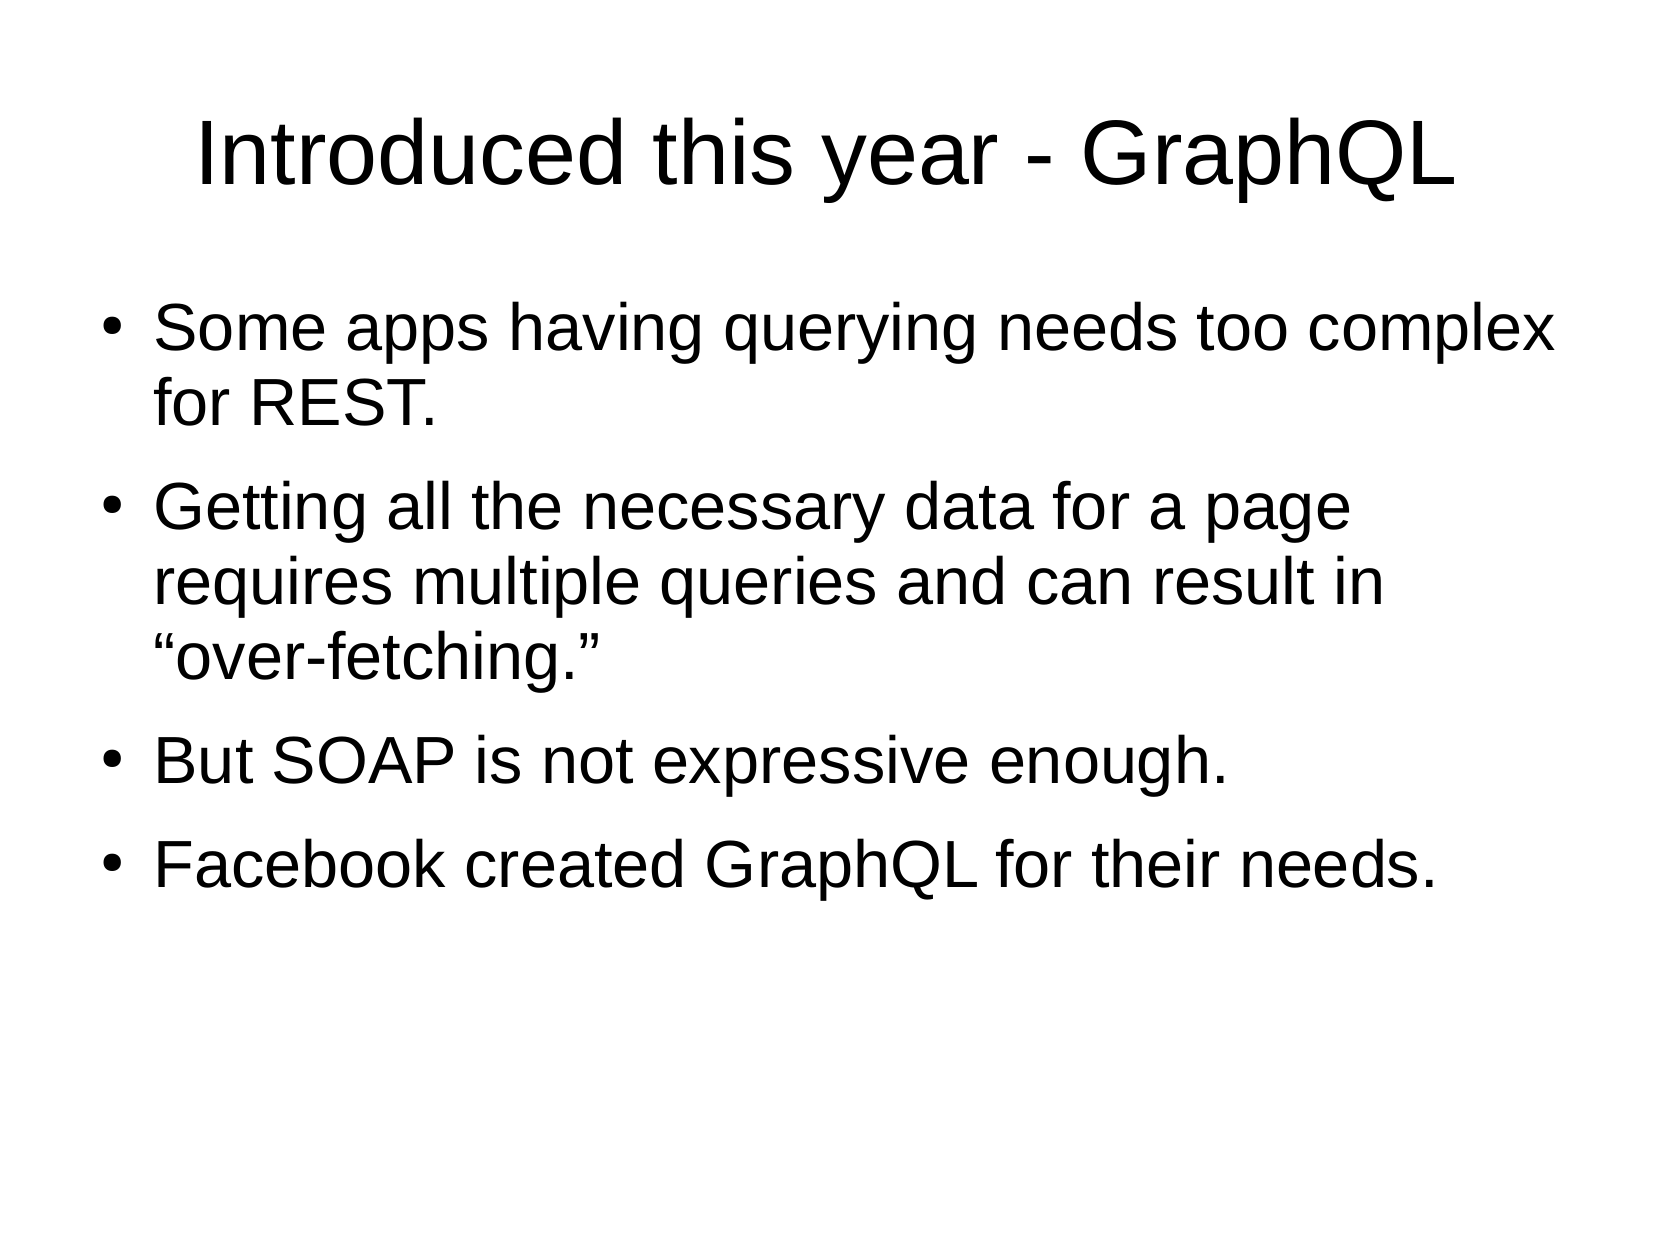

# Introduced this year - GraphQL
Some apps having querying needs too complex for REST.
Getting all the necessary data for a page requires multiple queries and can result in “over-fetching.”
But SOAP is not expressive enough.
Facebook created GraphQL for their needs.